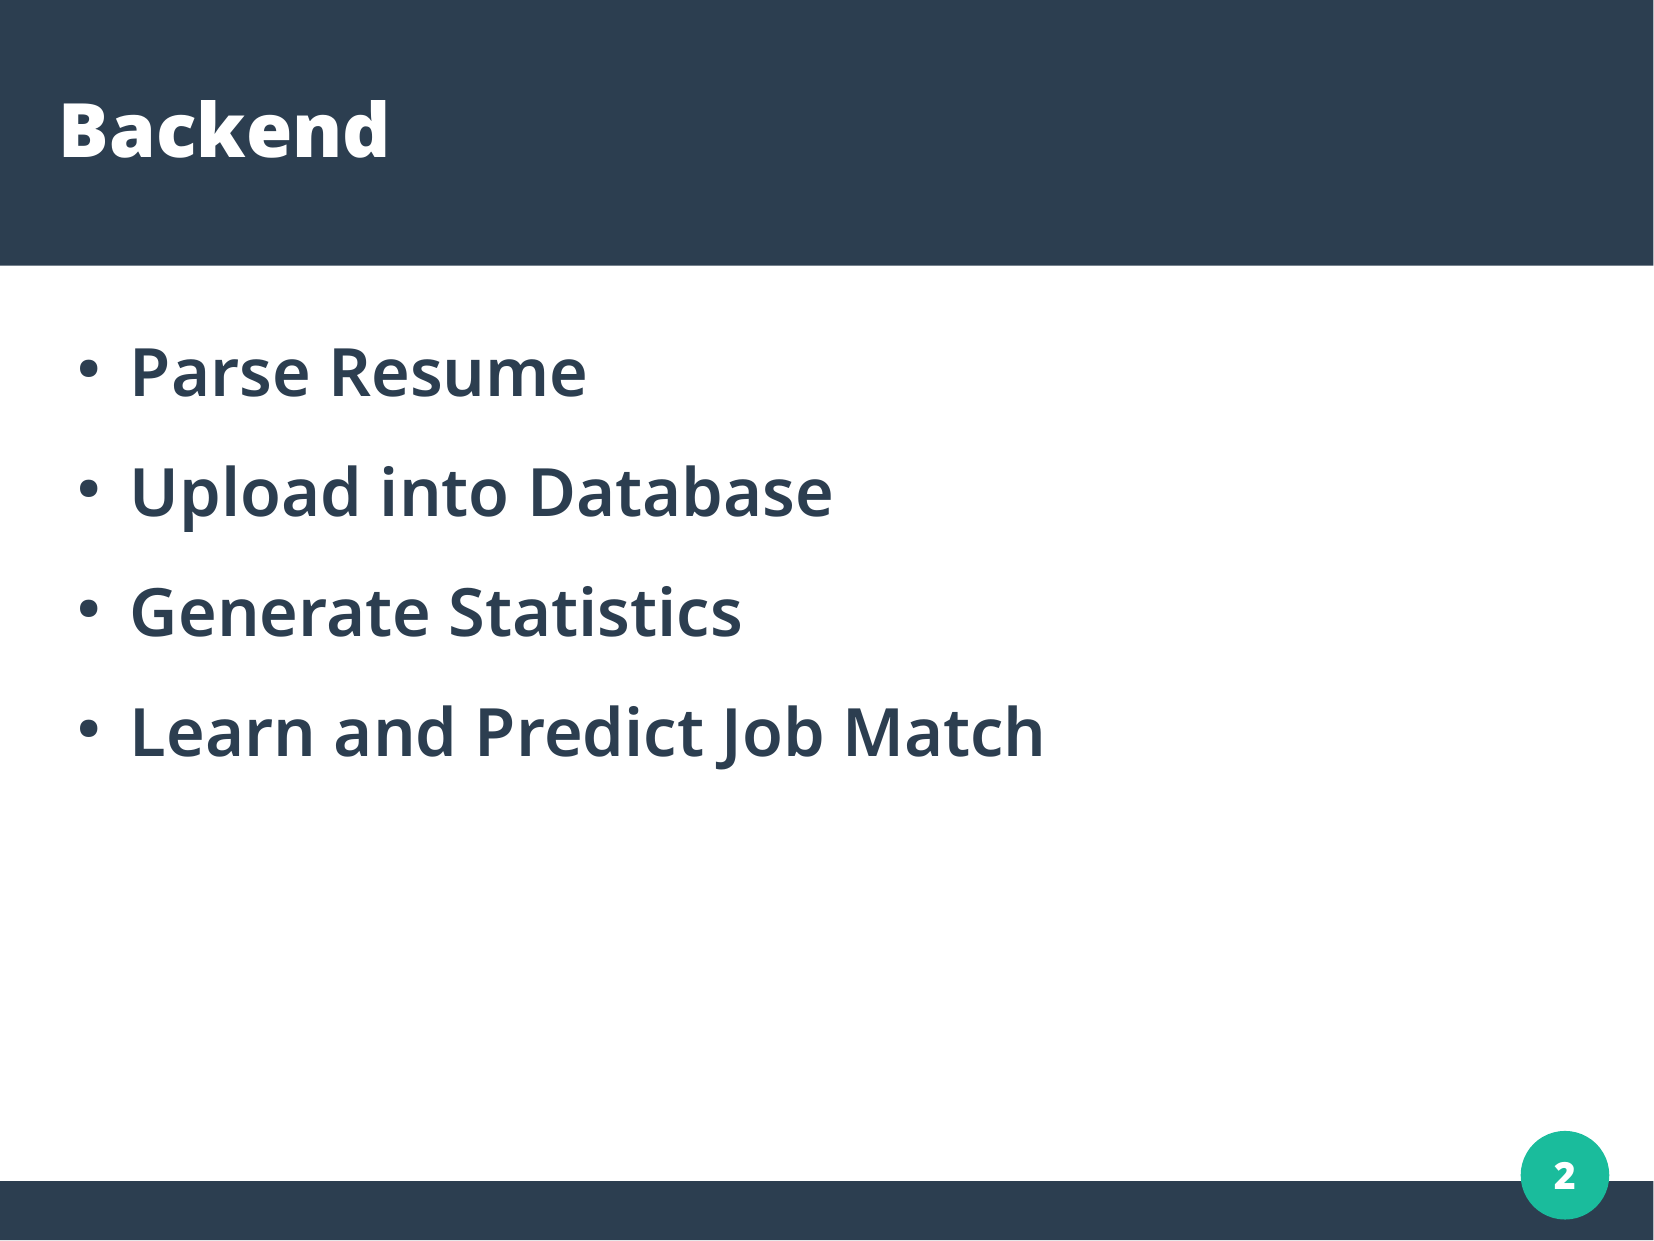

# Backend
Parse Resume
Upload into Database
Generate Statistics
Learn and Predict Job Match
2